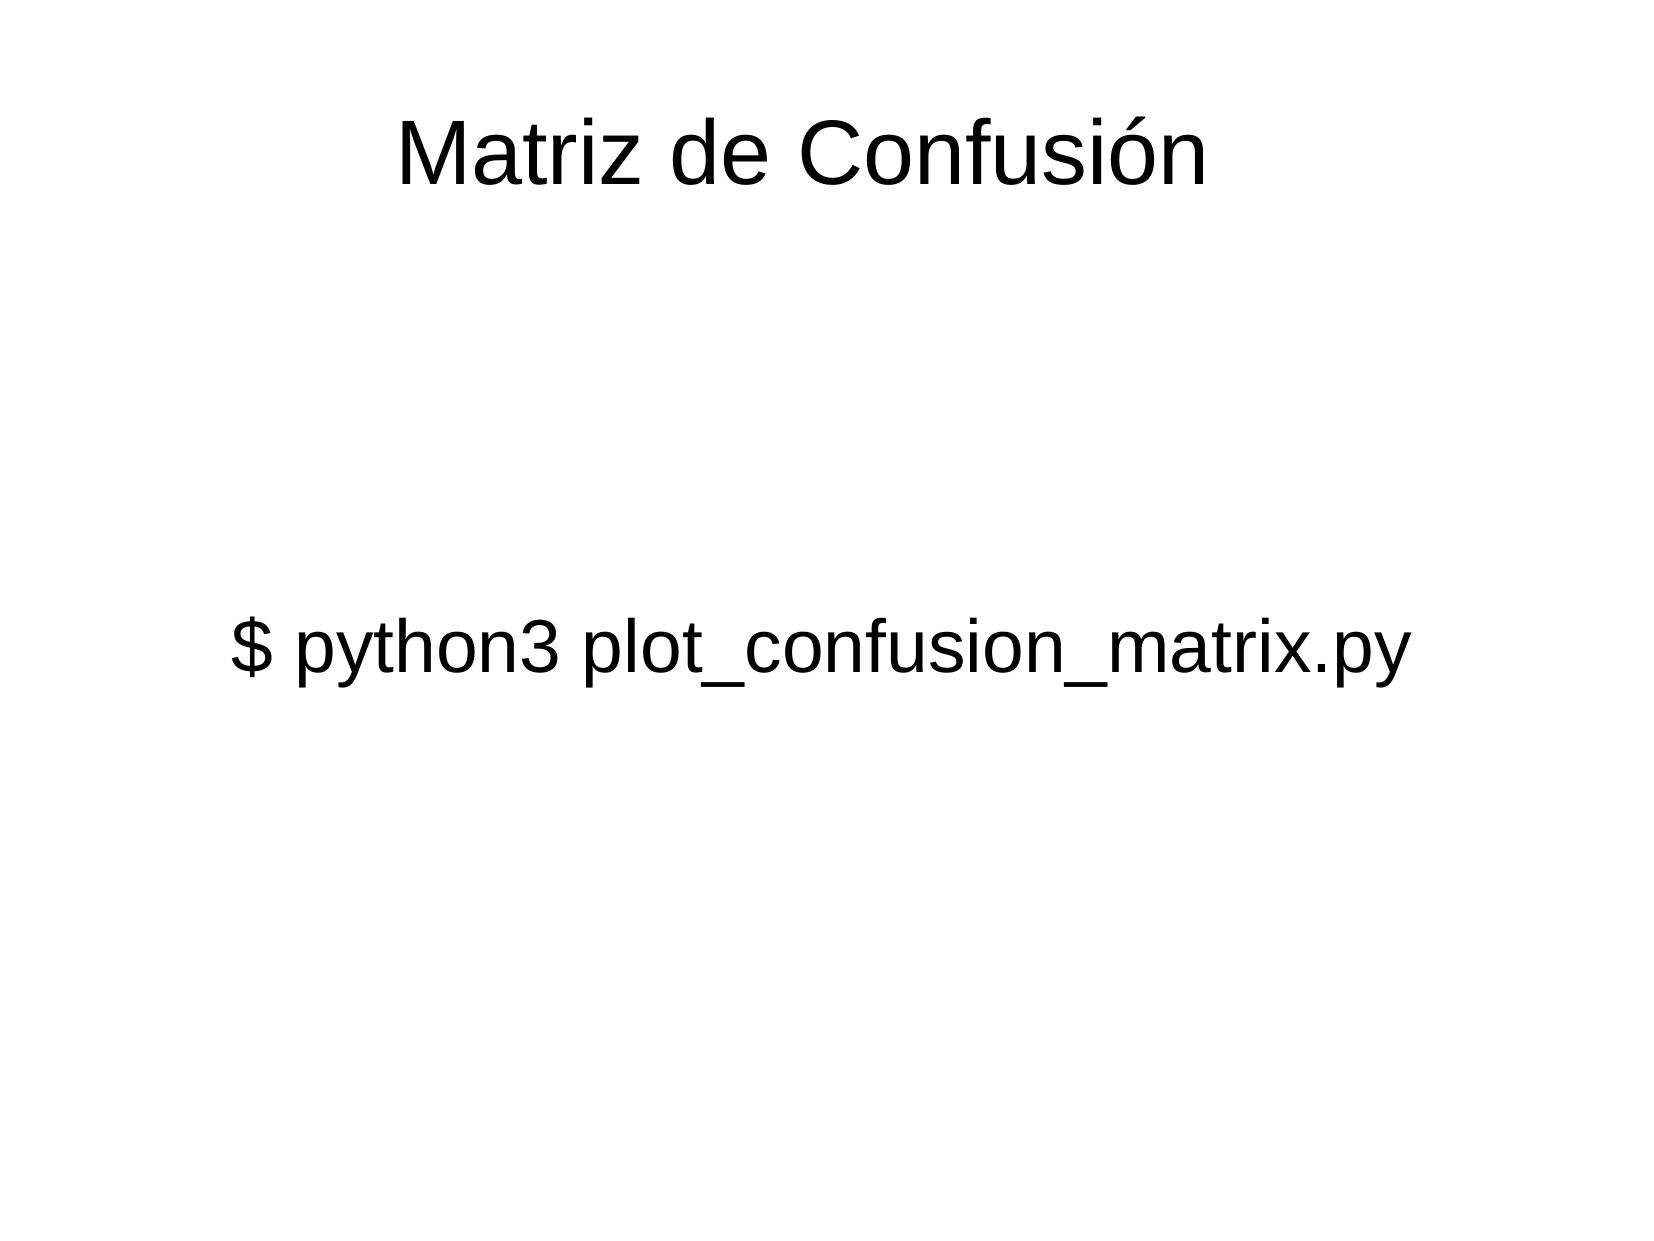

# Matriz de Confusión
 $ python3 plot_confusion_matrix.py